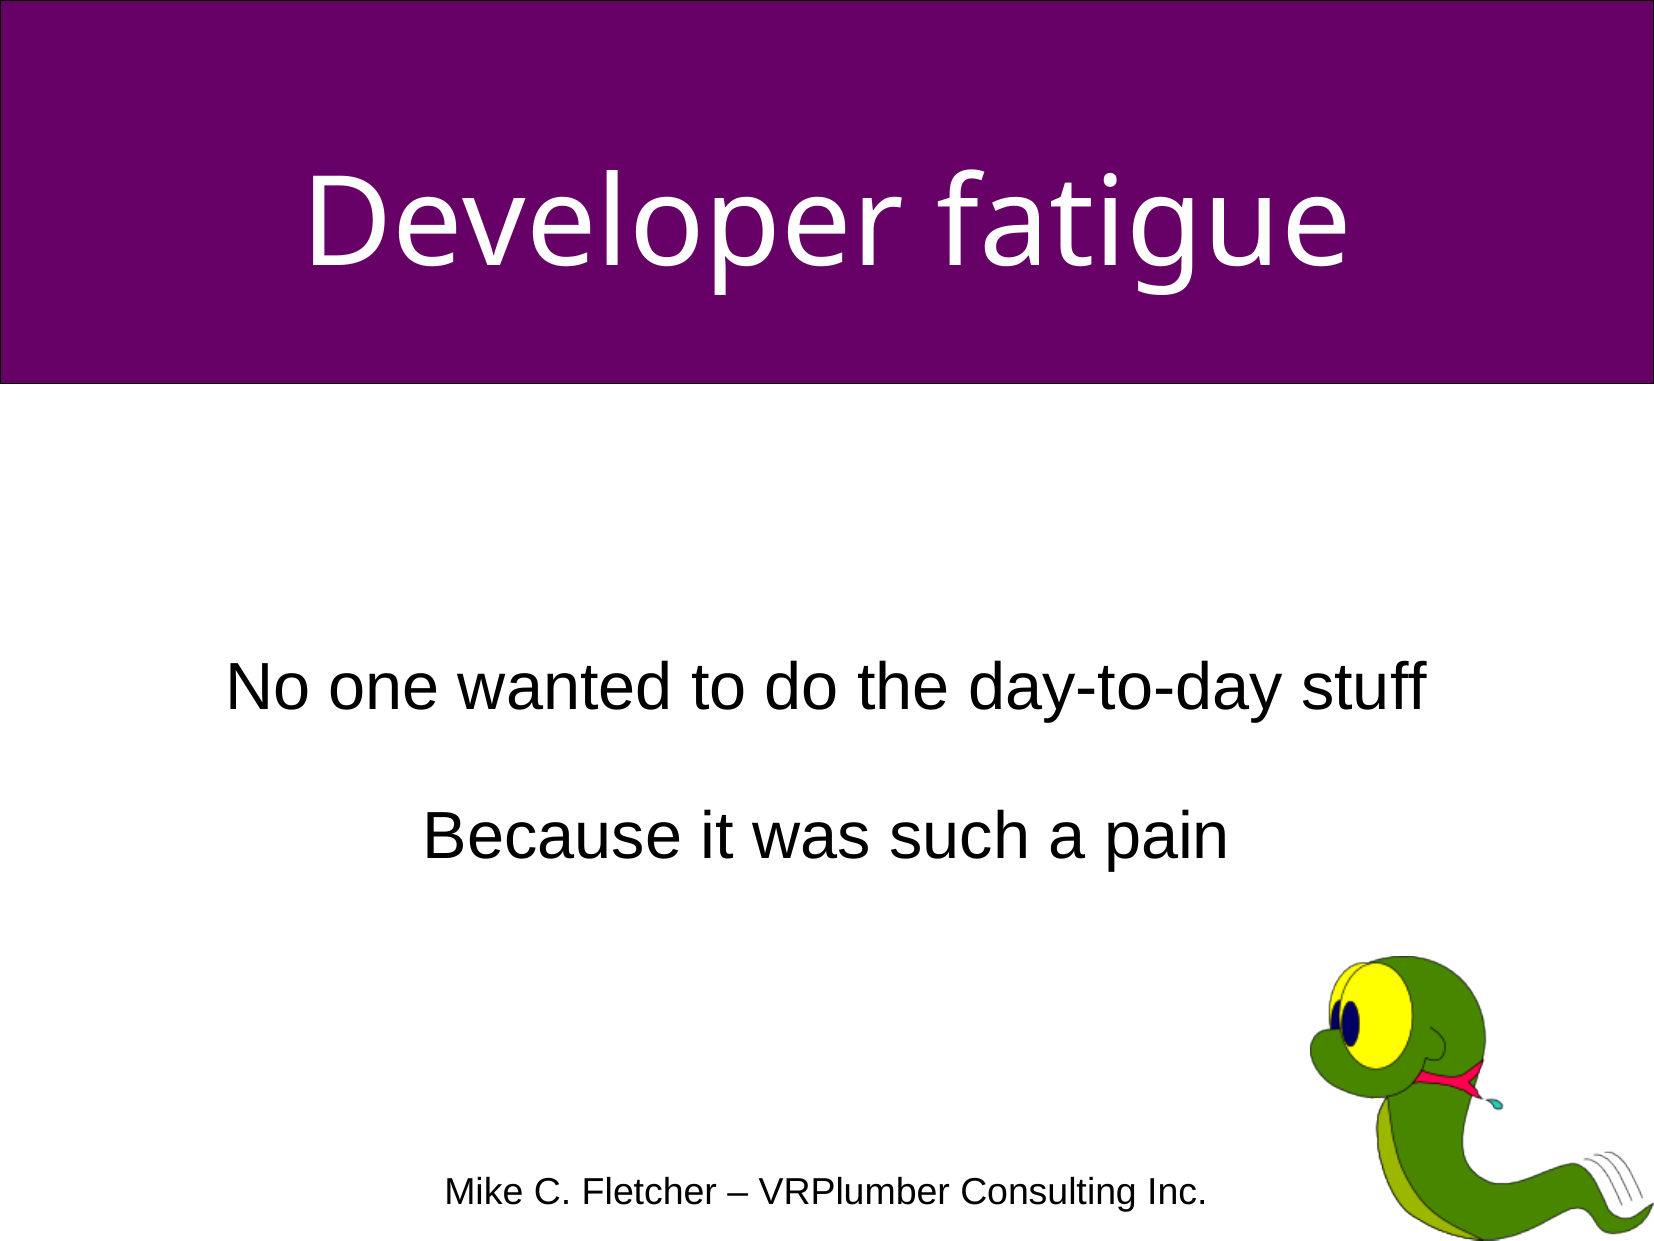

# Developer fatigue
No one wanted to do the day-to-day stuff
Because it was such a pain